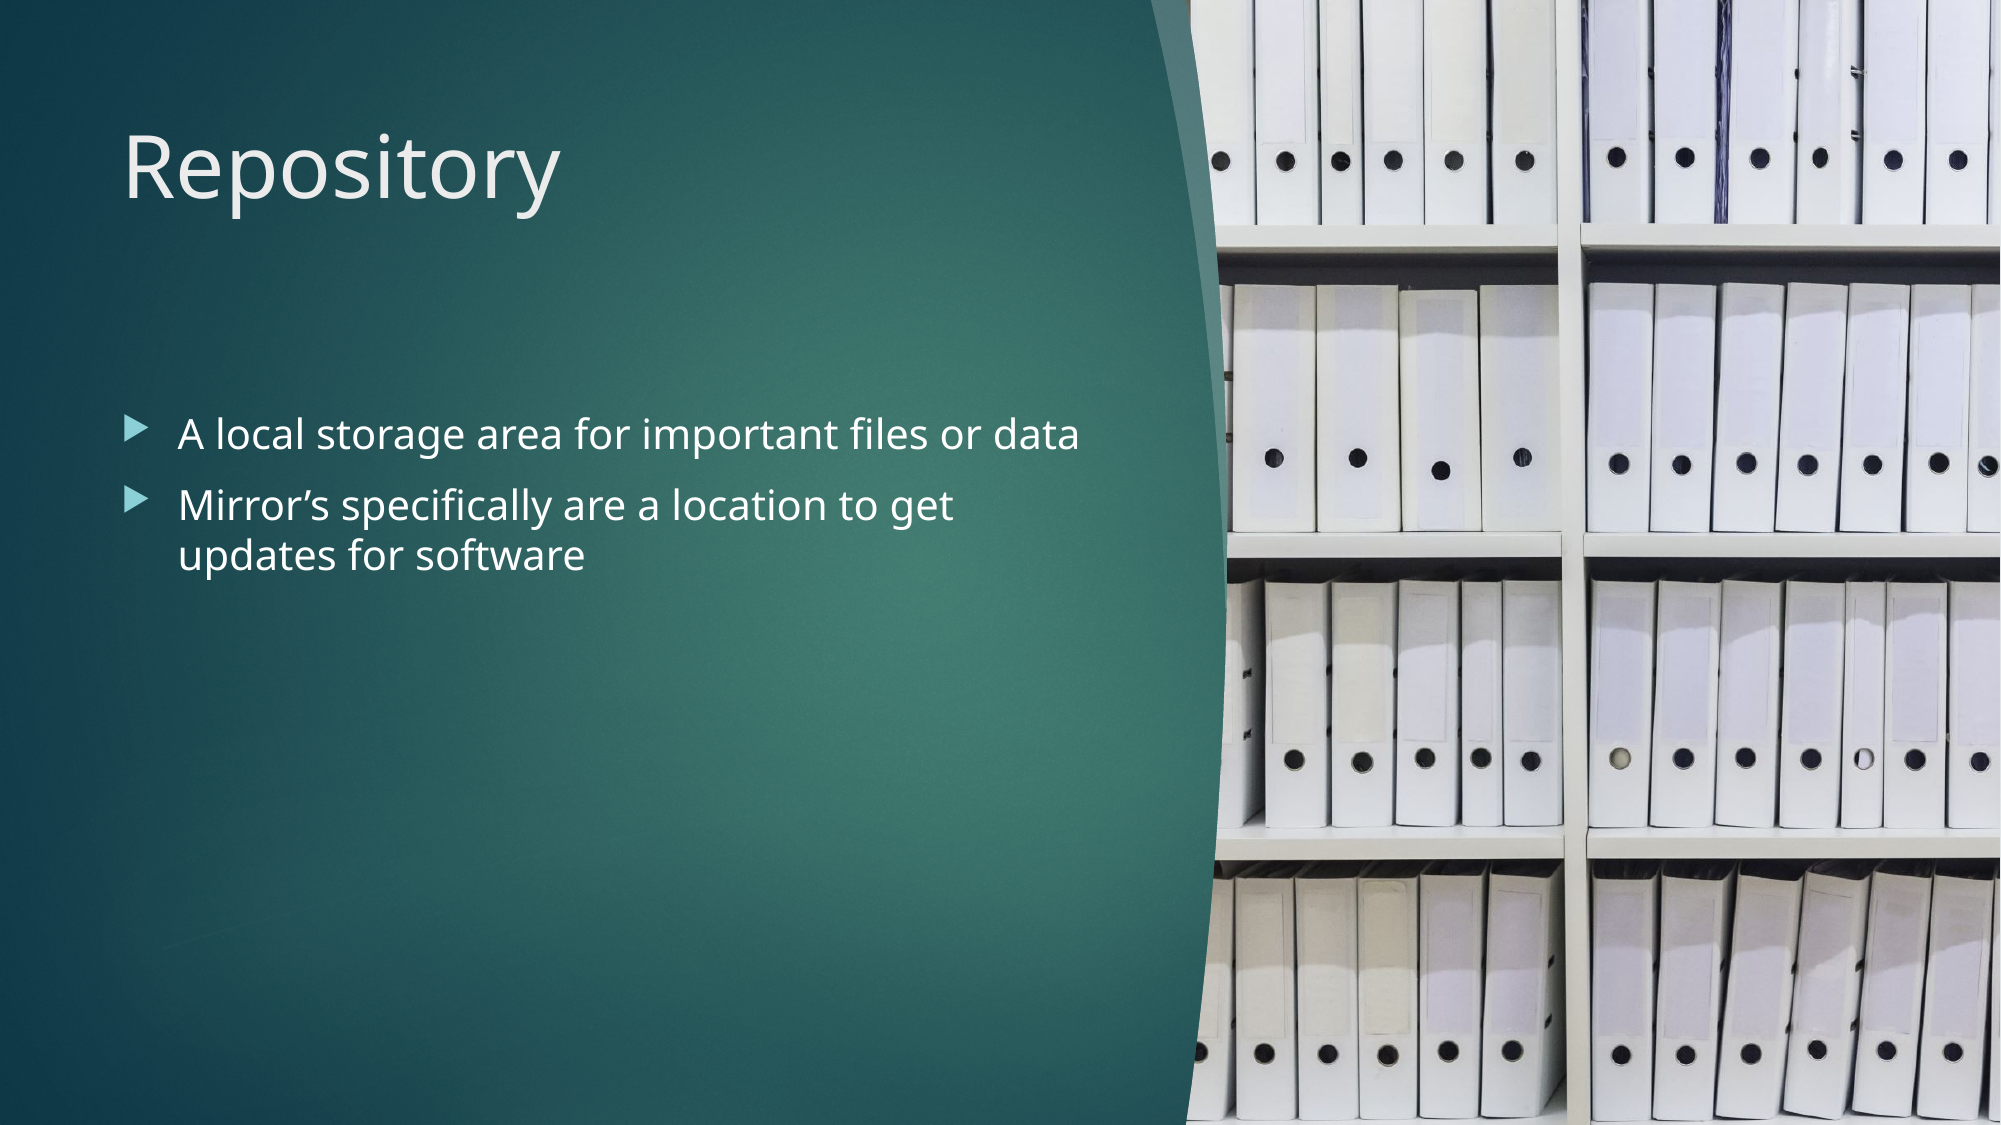

# Repository
A local storage area for important files or data
Mirror’s specifically are a location to get updates for software